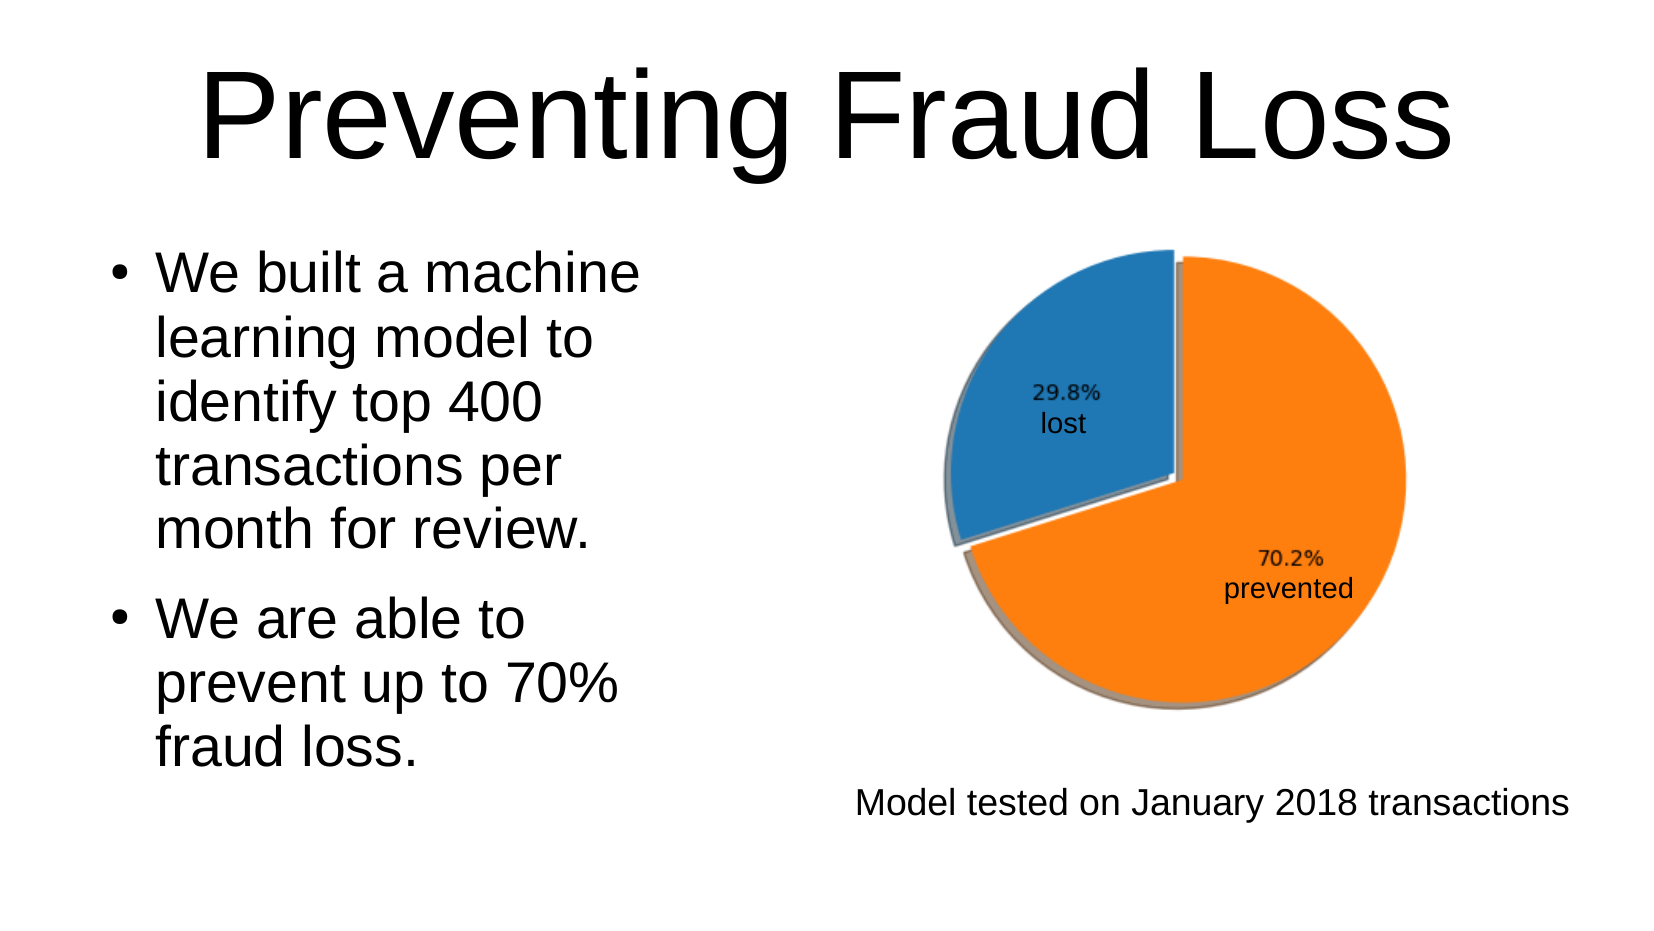

# Preventing Fraud Loss
lost
prevented
We built a machine learning model to identify top 400 transactions per month for review.
We are able to prevent up to 70% fraud loss.
Model tested on January 2018 transactions